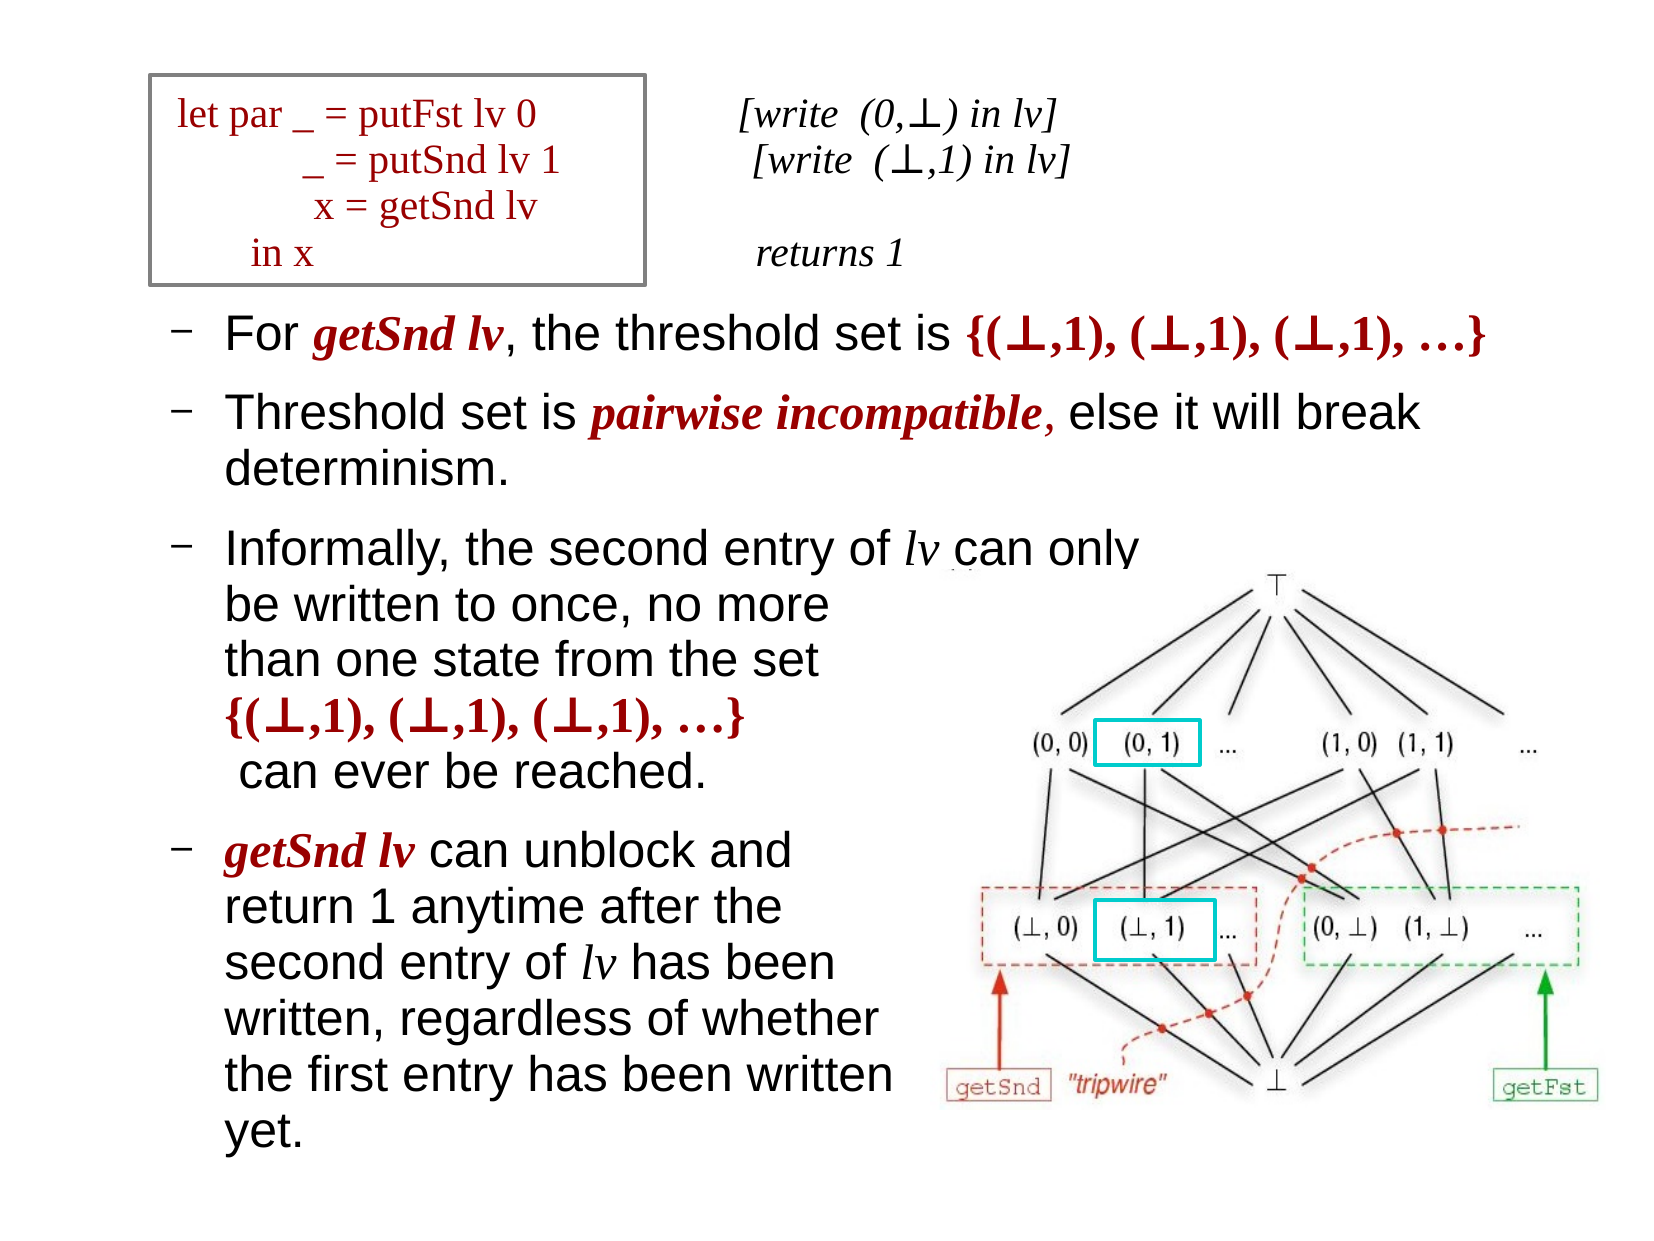

# let par _ = putFst lv 0 [write (0,⊥) in lv] _ = putSnd lv 1 [write (⊥,1) in lv] x = getSnd lv in x returns 1
For getSnd lv, the threshold set is {(⊥,1), (⊥,1), (⊥,1), …}
Threshold set is pairwise incompatible, else it will break determinism.
Informally, the second entry of lv can only be written to once, no more than one state from the set {(⊥,1), (⊥,1), (⊥,1), …} can ever be reached.
getSnd lv can unblock and return 1 anytime after the second entry of lv has been written, regardless of whether the first entry has been written yet.